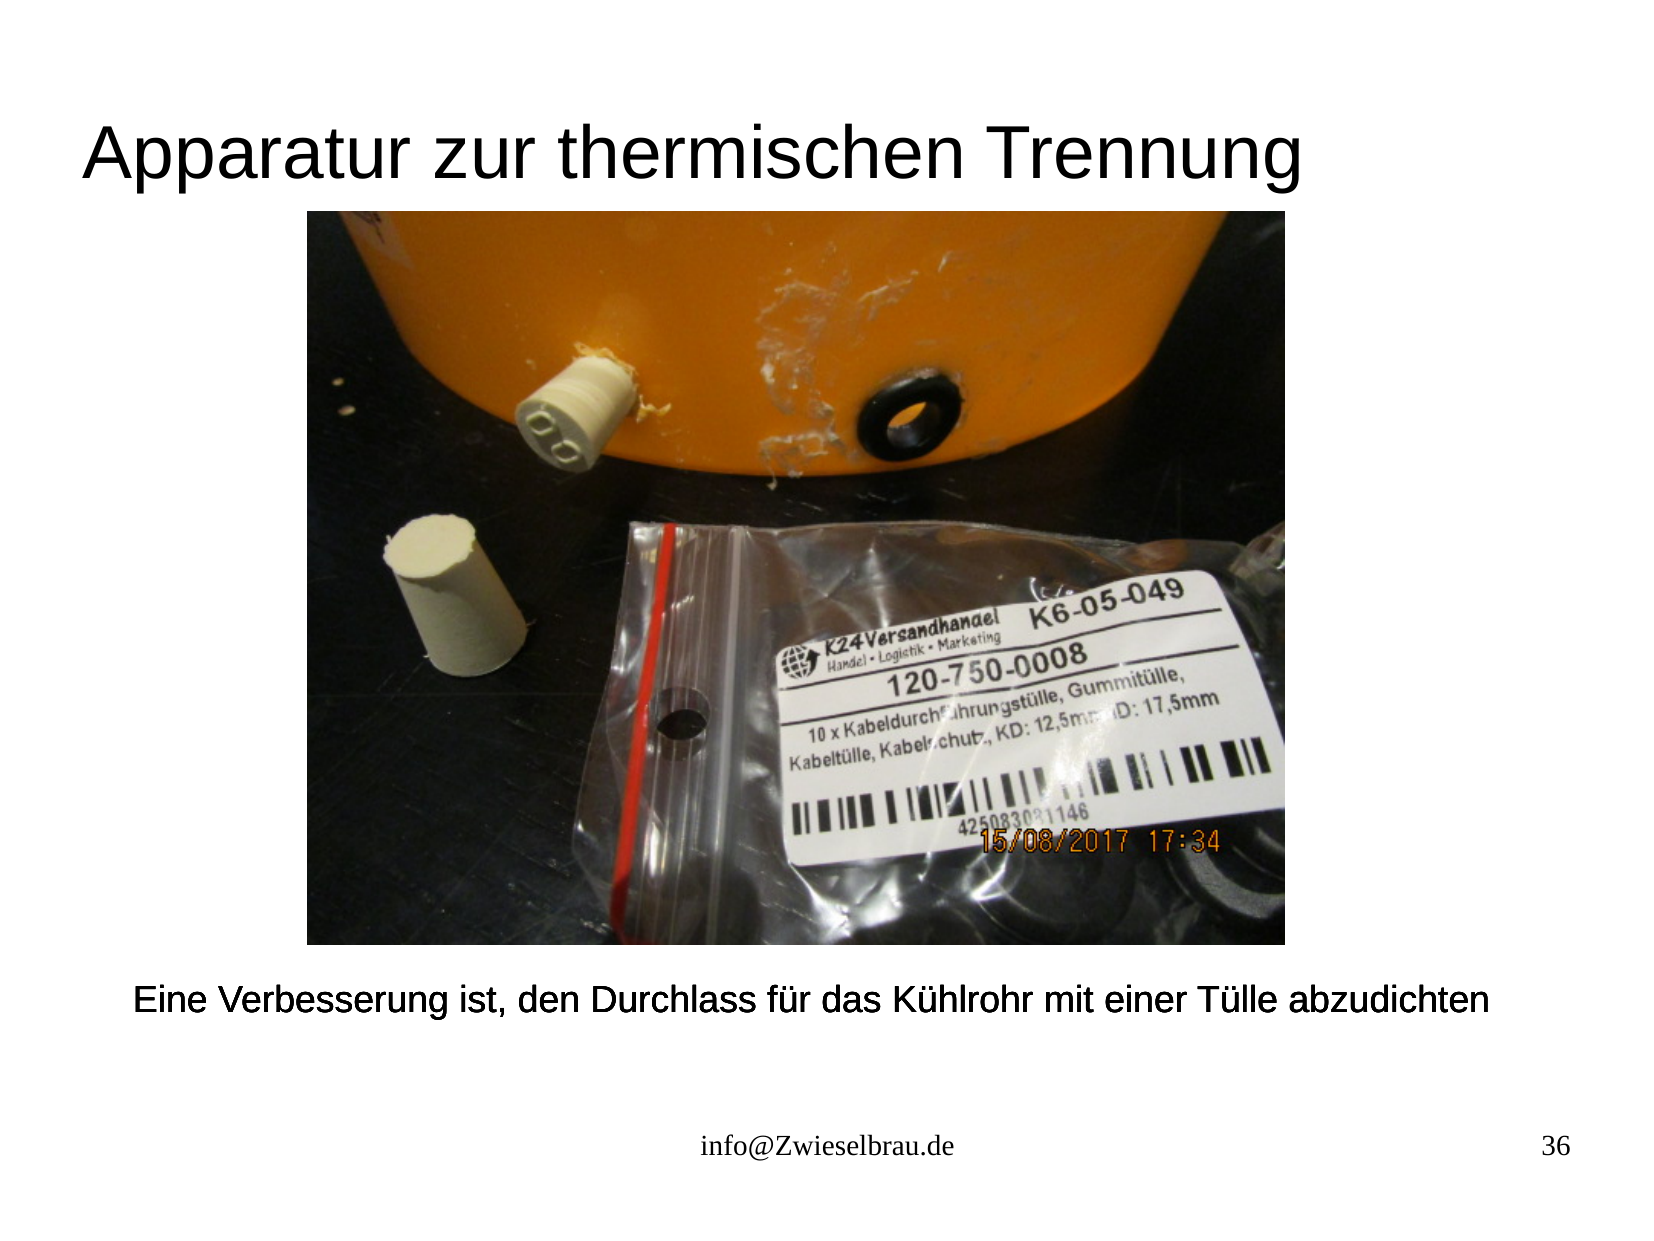

# Apparatur zur thermischen Trennung
Eine Verbesserung ist, den Durchlass für das Kühlrohr mit einer Tülle abzudichten
Eine Verbesserung ist, den Durchlass für das Kühlrohr mit einer Tülle abzudichten
Eine Verbesserung ist, den Durchlass für das Kühlrohr mit einer Tülle abzudichten
Eine Verbesserung ist, den Durchlass für das Kühlrohr mit einer Tülle abzudichten
info@Zwieselbrau.de
36